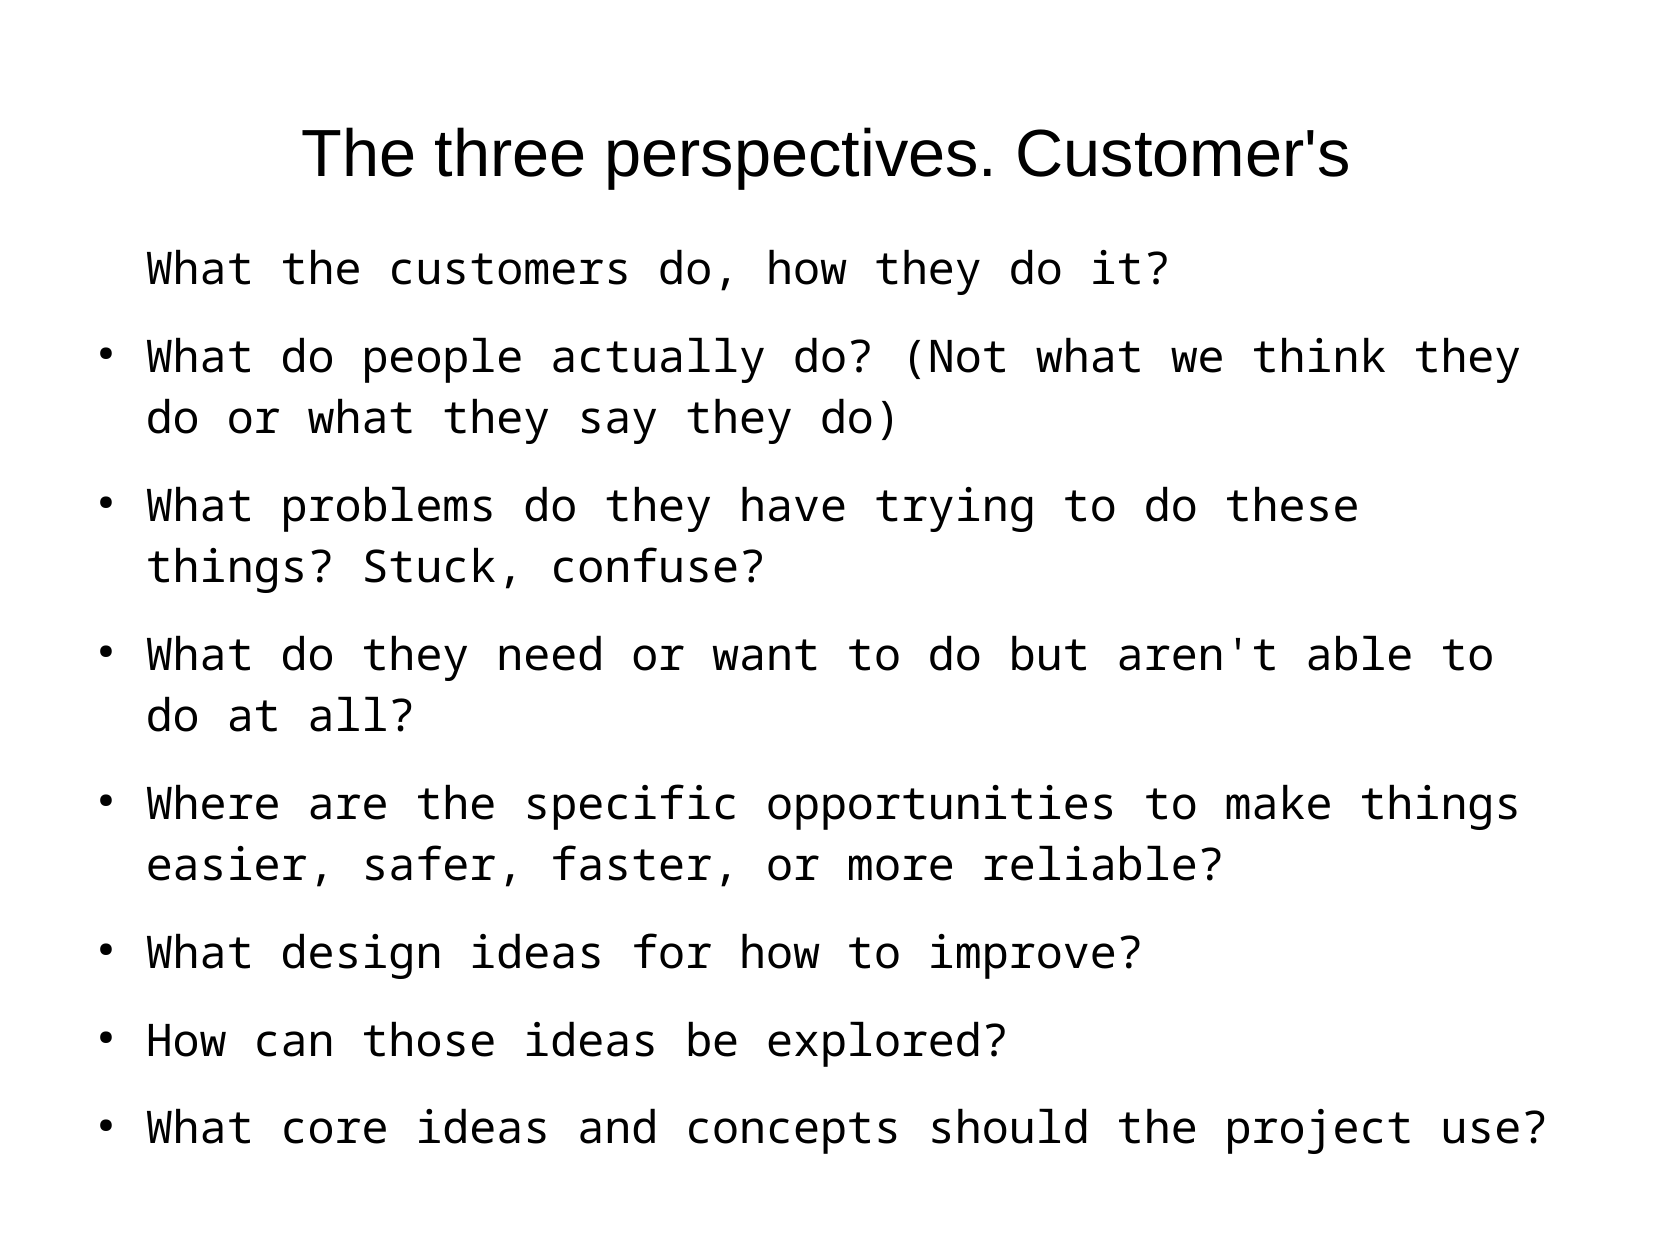

# The three perspectives. Customer's
What the customers do, how they do it?
What do people actually do? (Not what we think they do or what they say they do)
What problems do they have trying to do these things? Stuck, confuse?
What do they need or want to do but aren't able to do at all?
Where are the specific opportunities to make things easier, safer, faster, or more reliable?
What design ideas for how to improve?
How can those ideas be explored?
What core ideas and concepts should the project use?